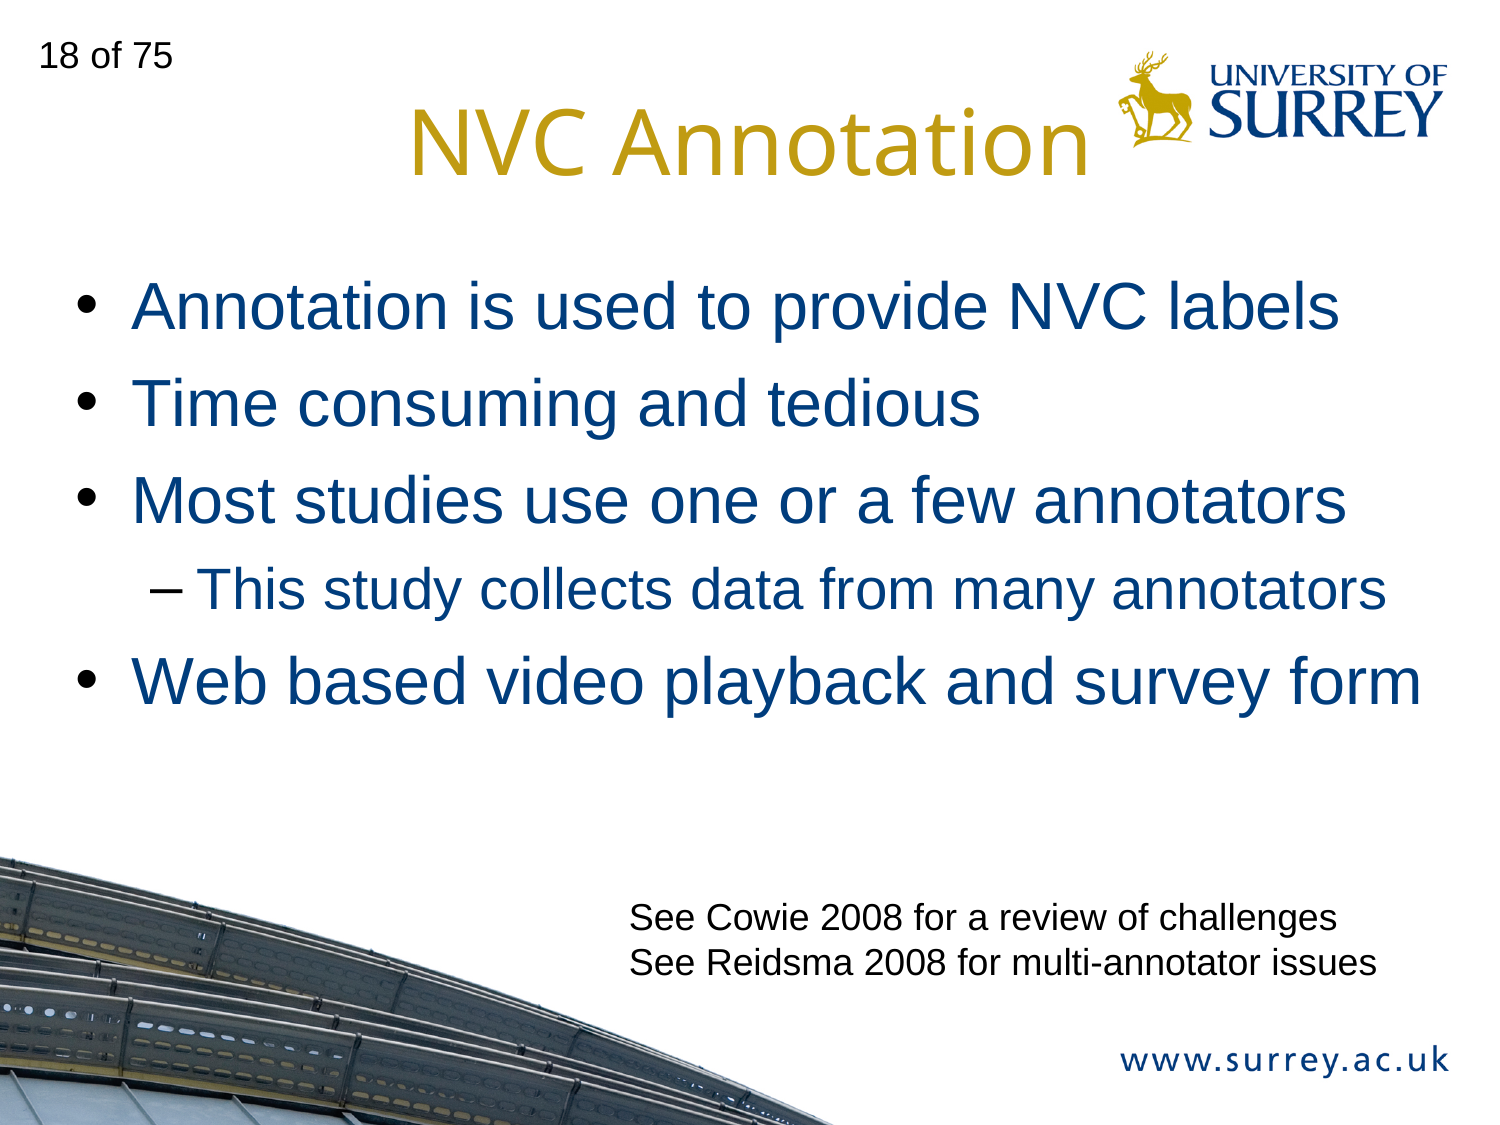

# NVC Annotation
Annotation is used to provide NVC labels
Time consuming and tedious
Most studies use one or a few annotators
This study collects data from many annotators
Web based video playback and survey form
See Cowie 2008 for a review of challenges
See Reidsma 2008 for multi-annotator issues